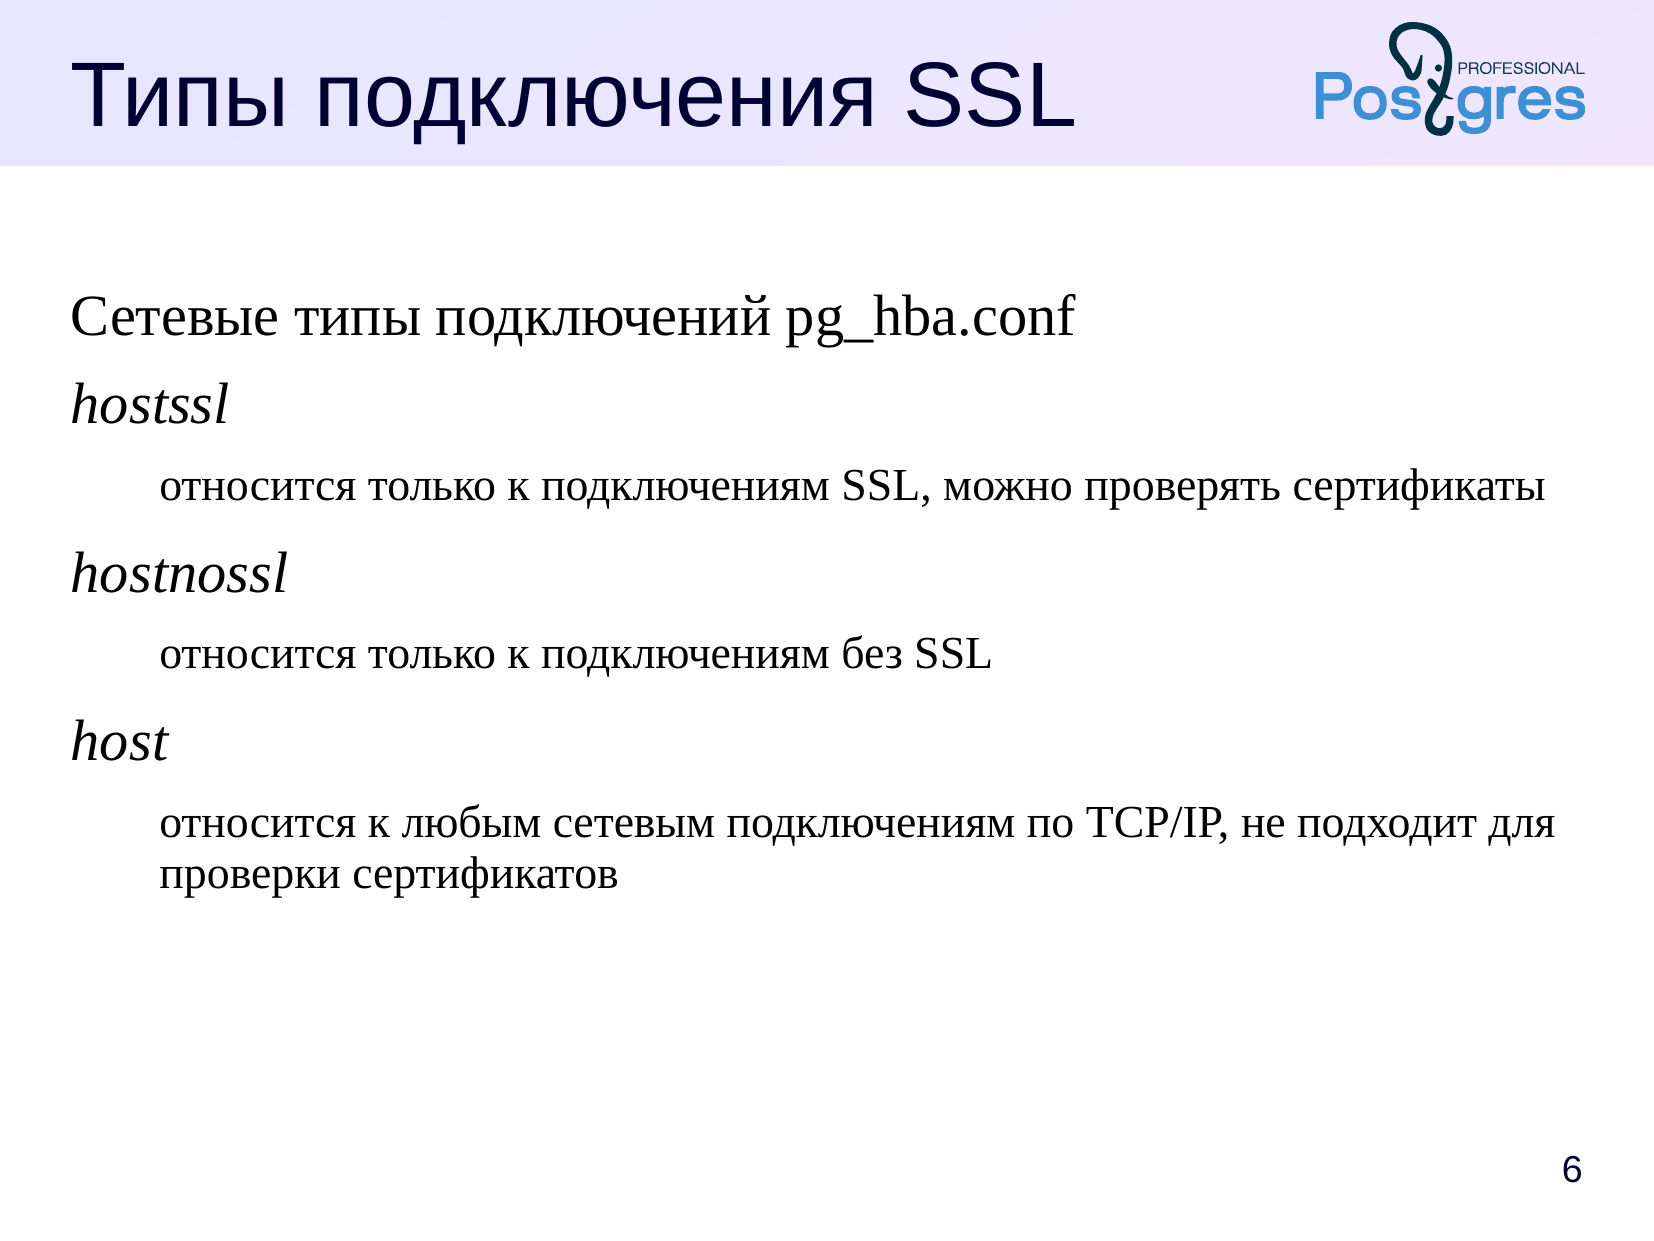

# Типы подключения SSL
Сетевые типы подключений pg_hba.conf
hostssl
относится только к подключениям SSL, можно проверять сертификаты
hostnossl
относится только к подключениям без SSL
host
относится к любым сетевым подключениям по TCP/IP, не подходит для проверки сертификатов